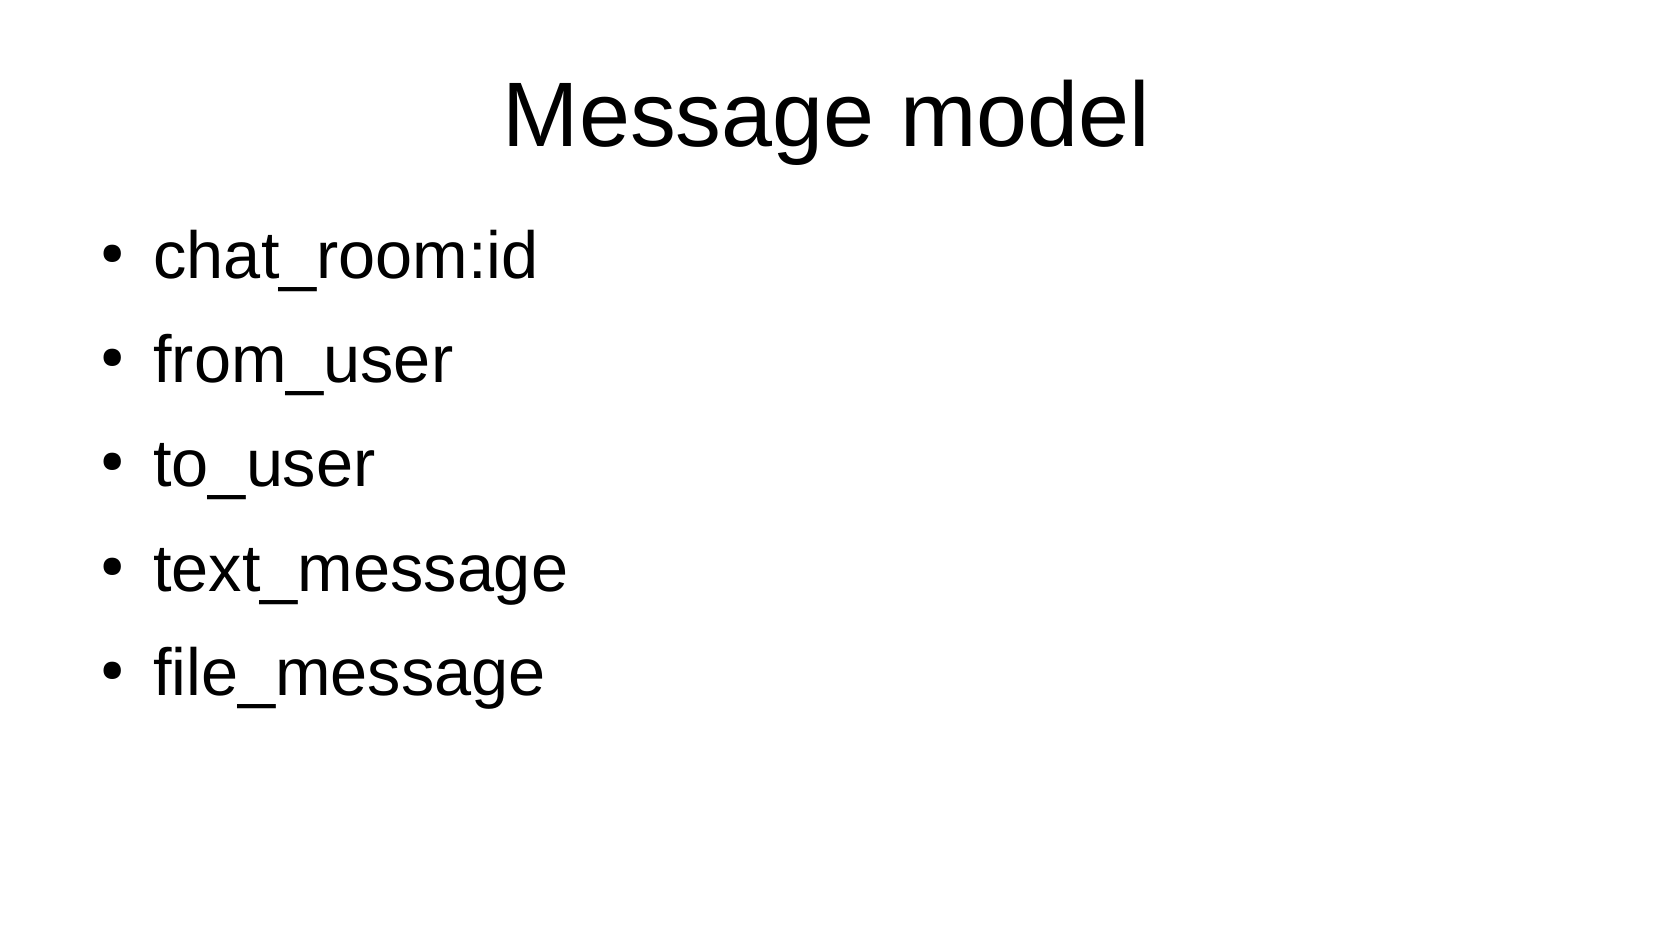

# Message model
chat_room:id
from_user
to_user
text_message
file_message